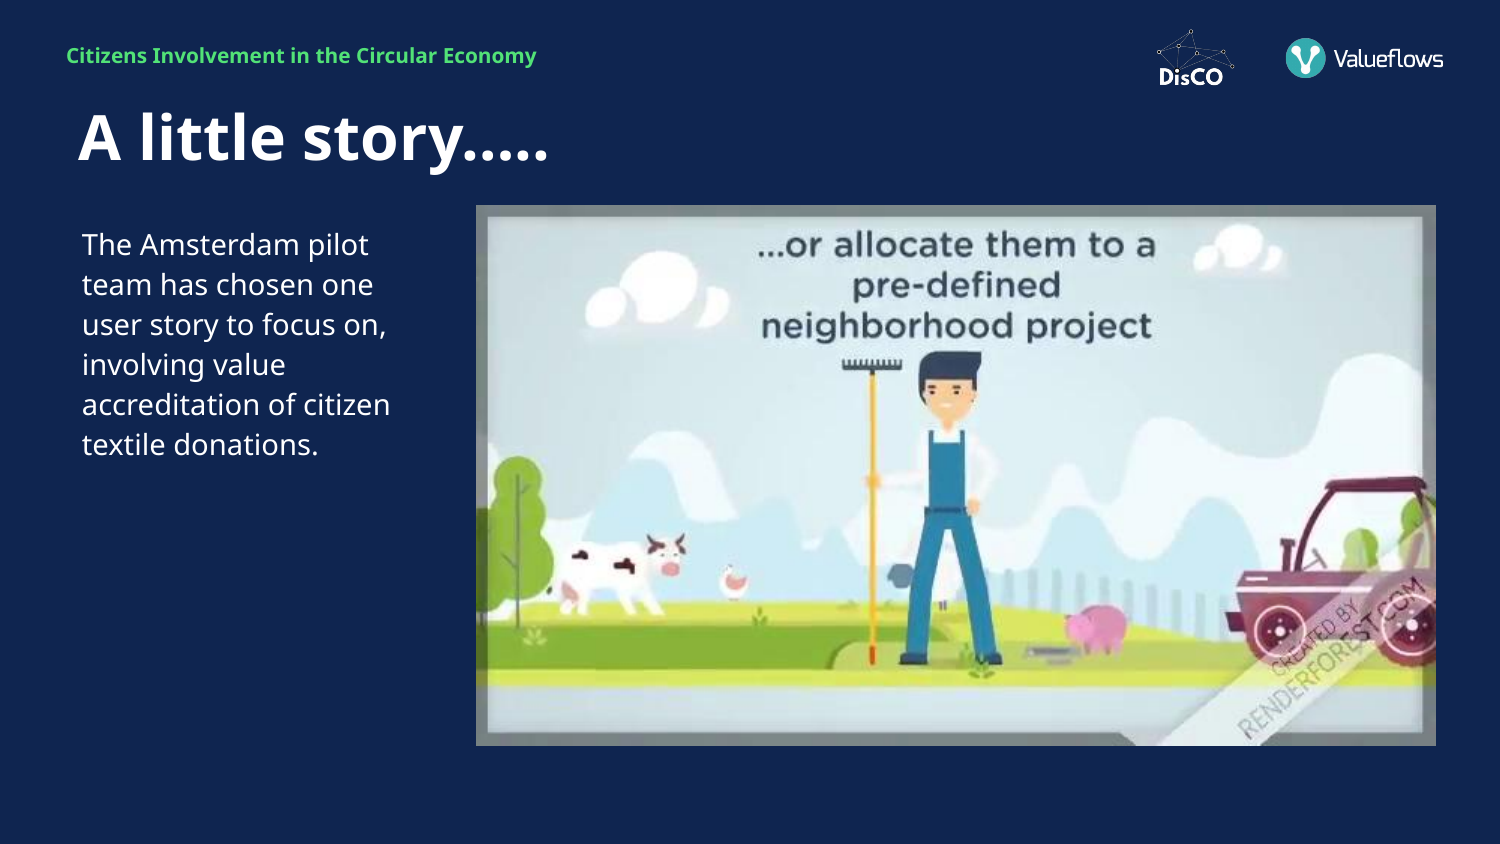

# A little story…..
The Amsterdam pilot team has chosen one user story to focus on, involving value accreditation of citizen textile donations.